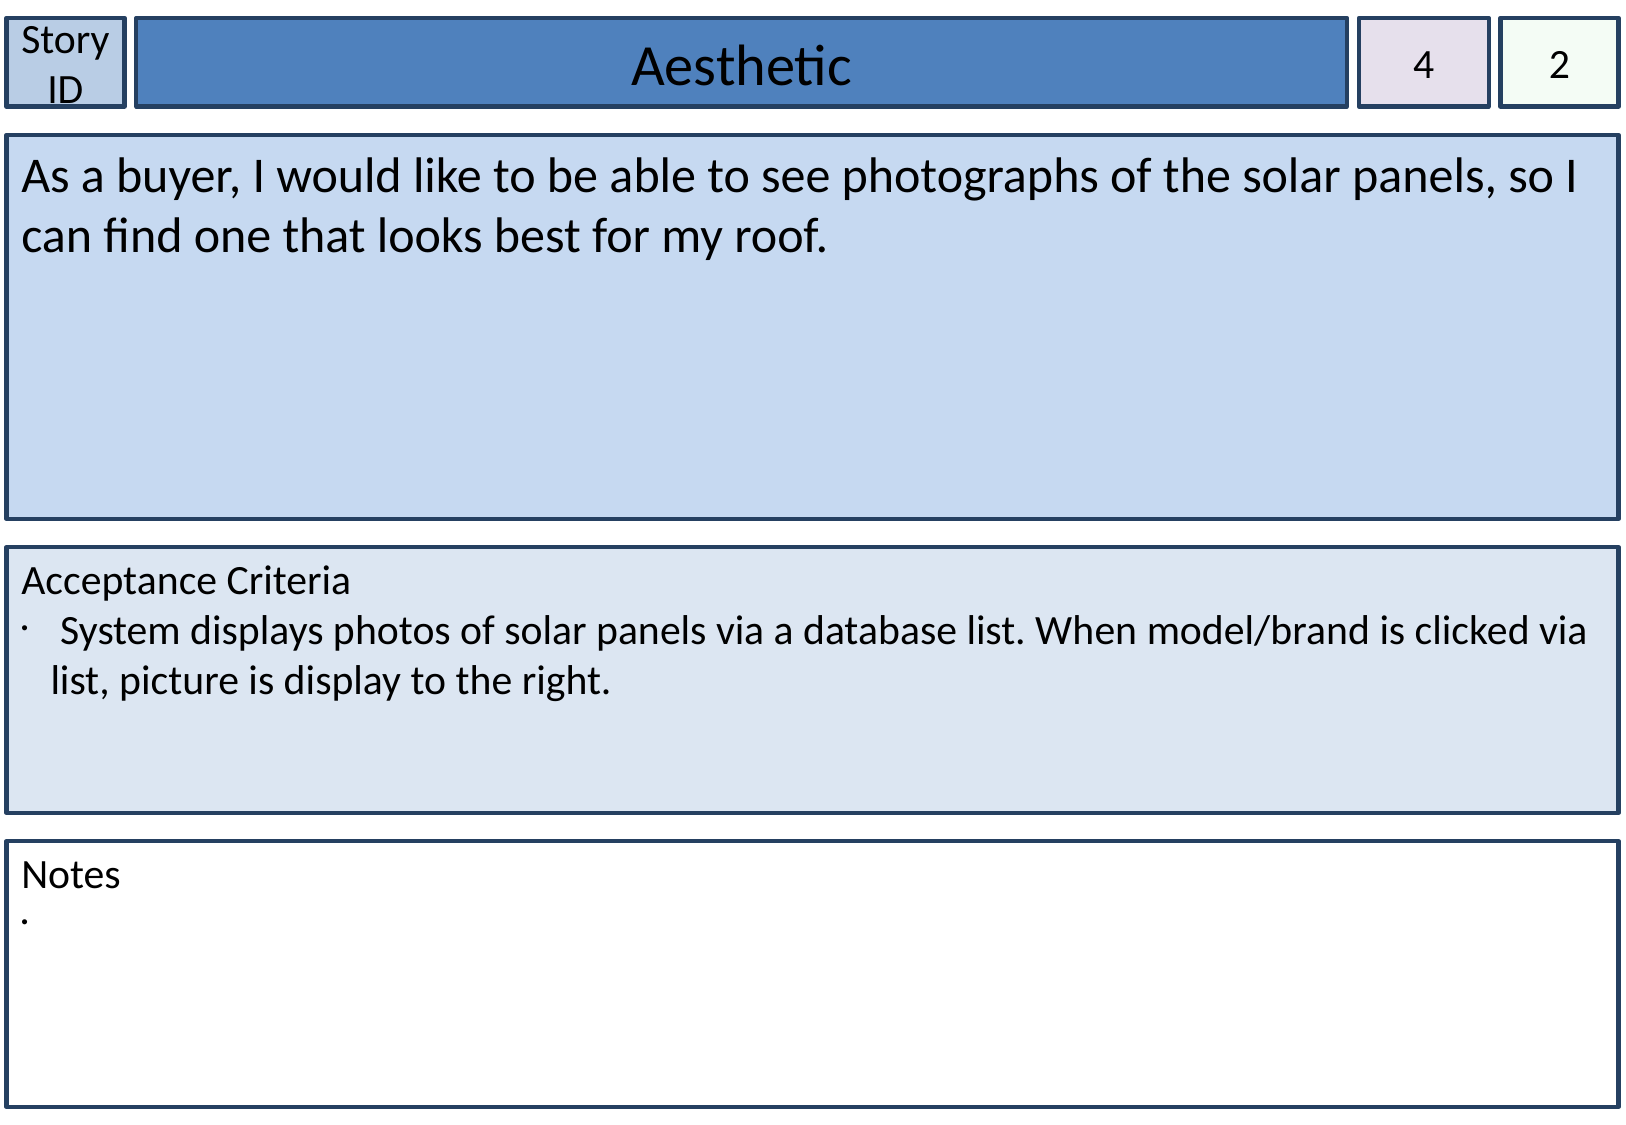

Story ID
Aesthetic
4
2
As a buyer, I would like to be able to see photographs of the solar panels, so I can find one that looks best for my roof.
#
Acceptance Criteria
 System displays photos of solar panels via a database list. When model/brand is clicked via list, picture is display to the right.
Notes